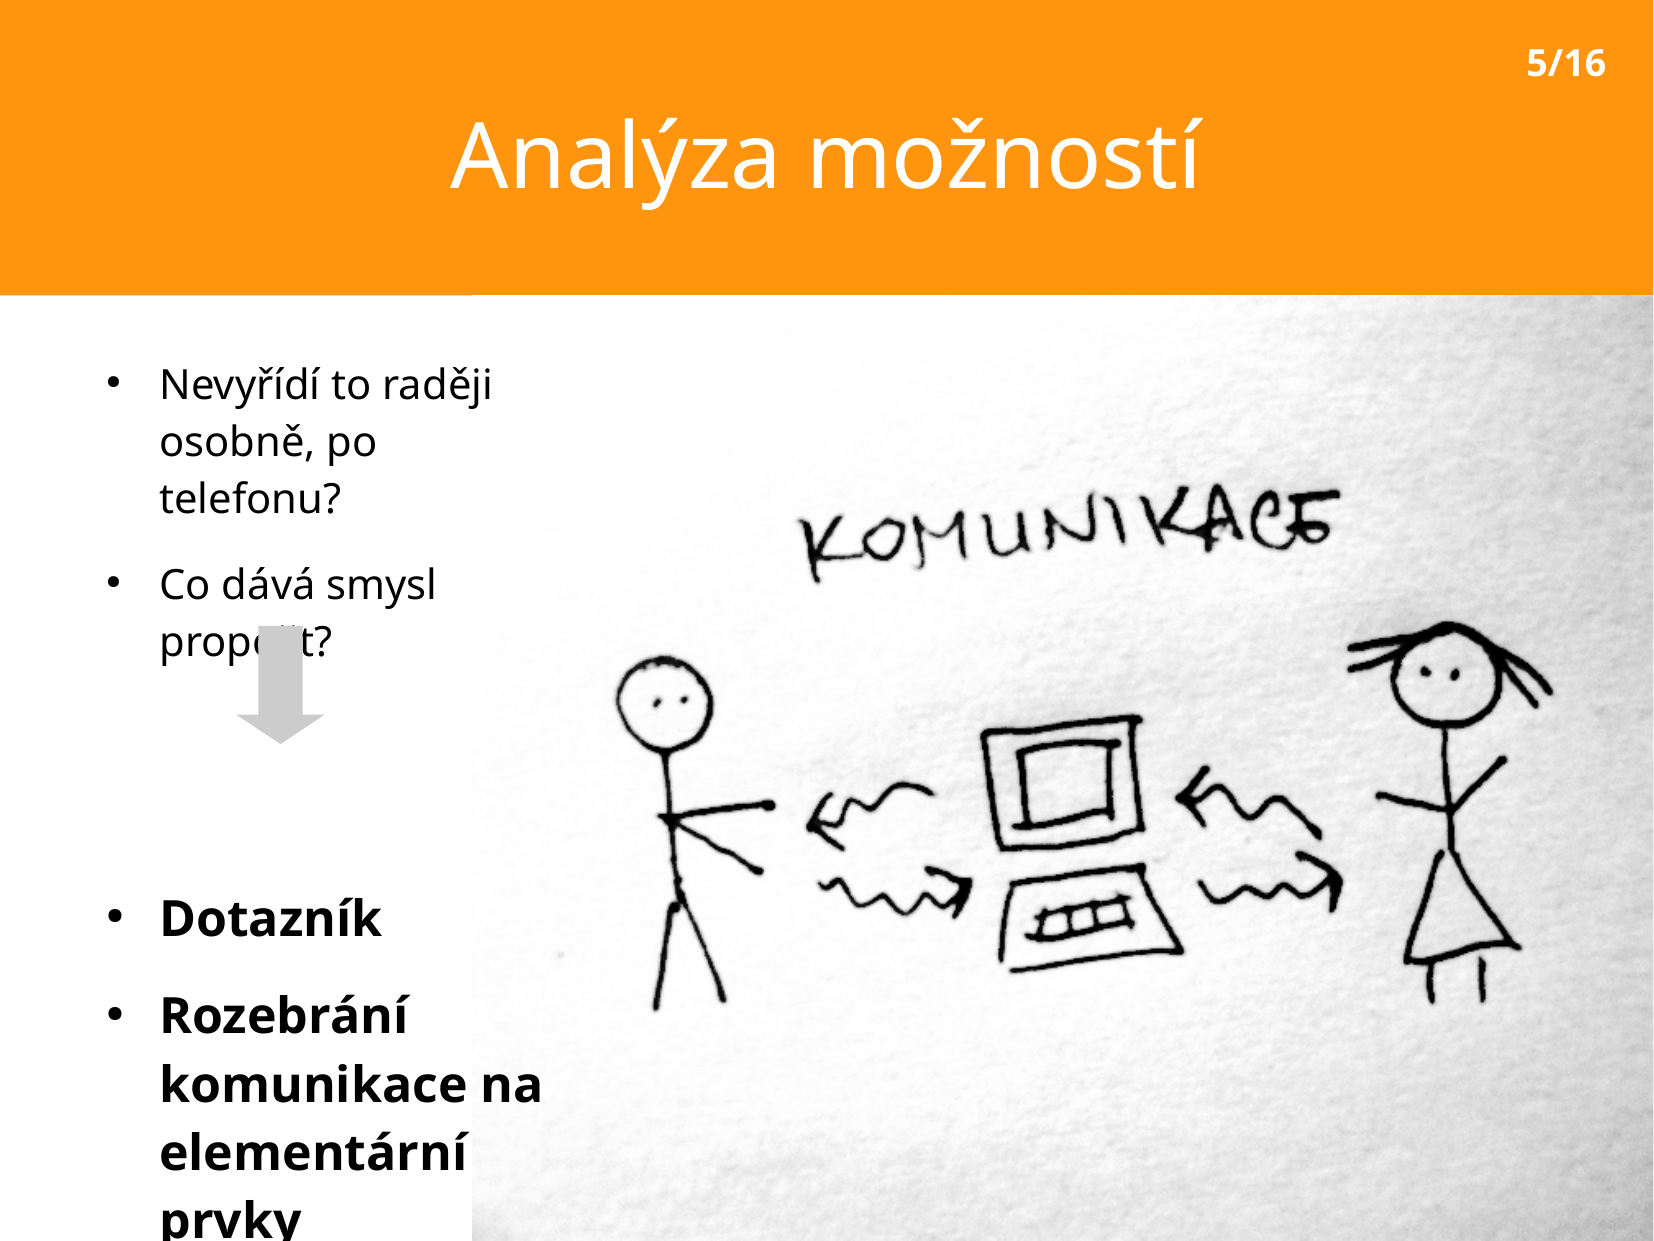

5/16
# Analýza možností
Nevyřídí to raději osobně, po telefonu?
Co dává smysl propojit?
Dotazník
Rozebrání komunikace na elementární prvky